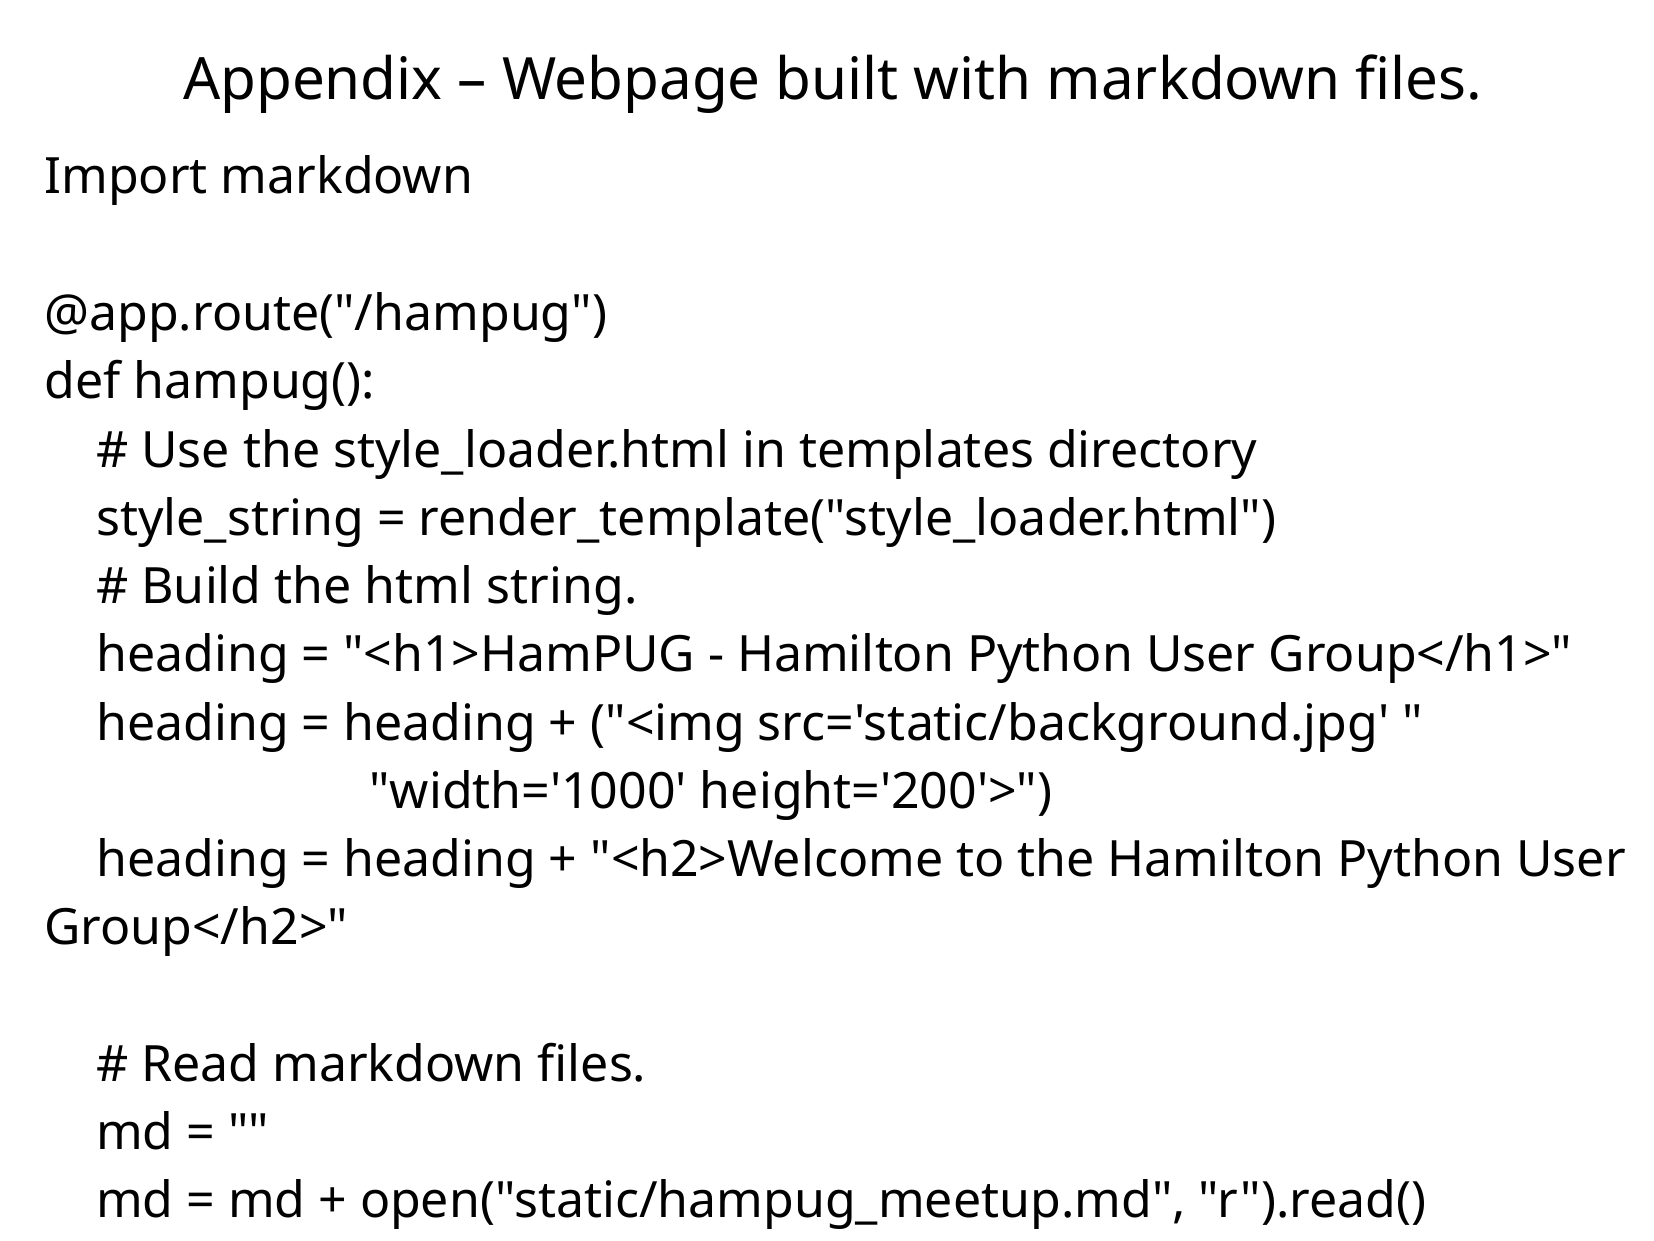

Appendix – Webpage built with markdown files.
Import markdown
@app.route("/hampug")
def hampug():
 # Use the style_loader.html in templates directory
 style_string = render_template("style_loader.html")
 # Build the html string.
 heading = "<h1>HamPUG - Hamilton Python User Group</h1>"
 heading = heading + ("<img src='static/background.jpg' "
 "width='1000' height='200'>")
 heading = heading + "<h2>Welcome to the Hamilton Python User Group</h2>"
 # Read markdown files.
 md = ""
 md = md + open("static/hampug_meetup.md", "r").read()
 md = md + open("static/hampug_overview.md", "r").read()
 md = md + open("static/hampug_history.md", "r").read()
 return style_string + heading + markdown.markdown(md)